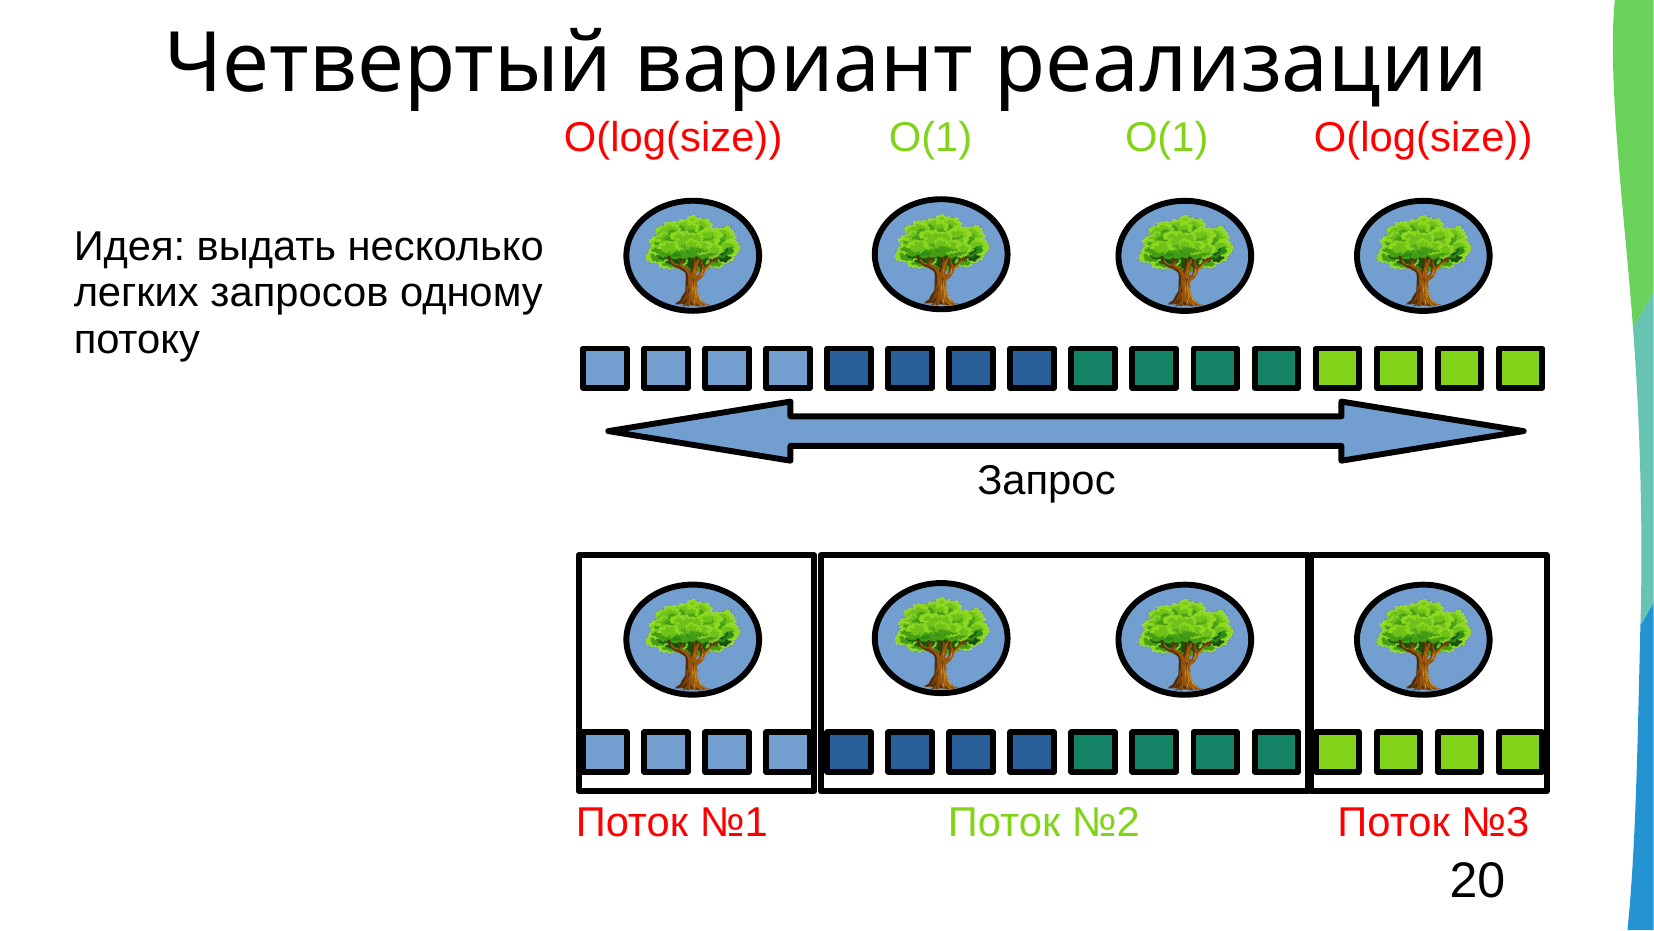

# Четвертый вариант реализации
O(log(size))
O(1)
O(1)
O(log(size))
Идея: выдать несколько легких запросов одному потоку
Запрос
Поток №1
Поток №2
Поток №3